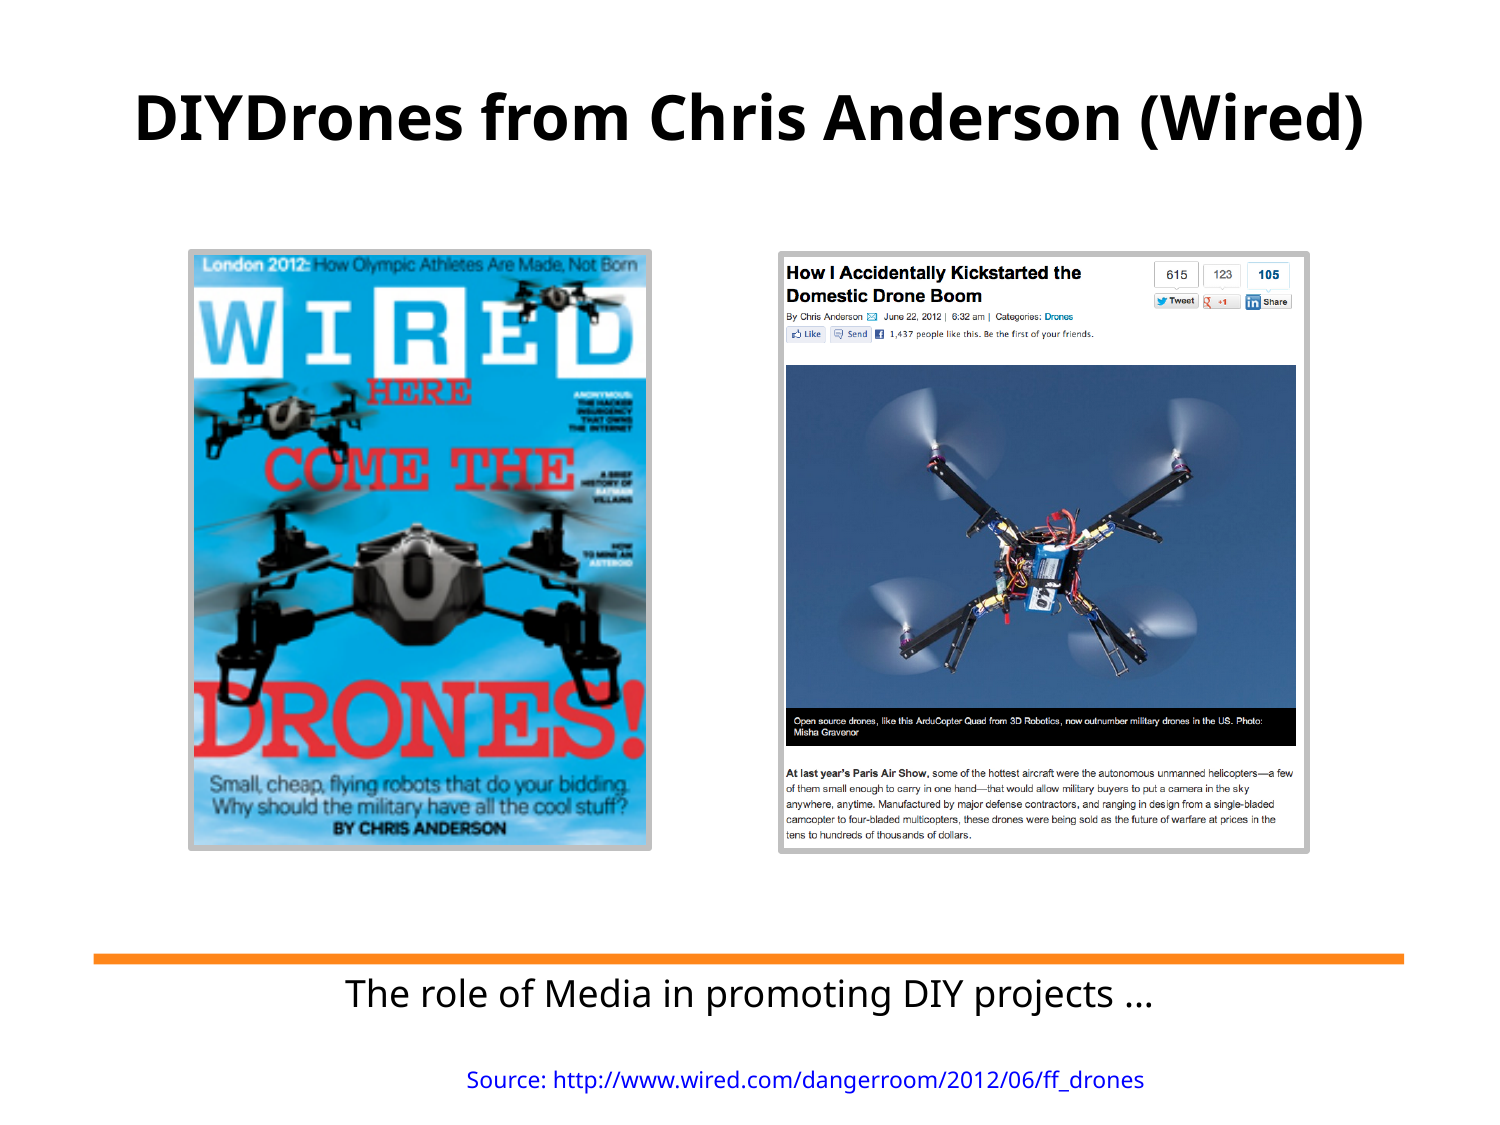

# DIYDrones from Chris Anderson (Wired)
The role of Media in promoting DIY projects ...
Source: http://www.wired.com/dangerroom/2012/06/ff_drones